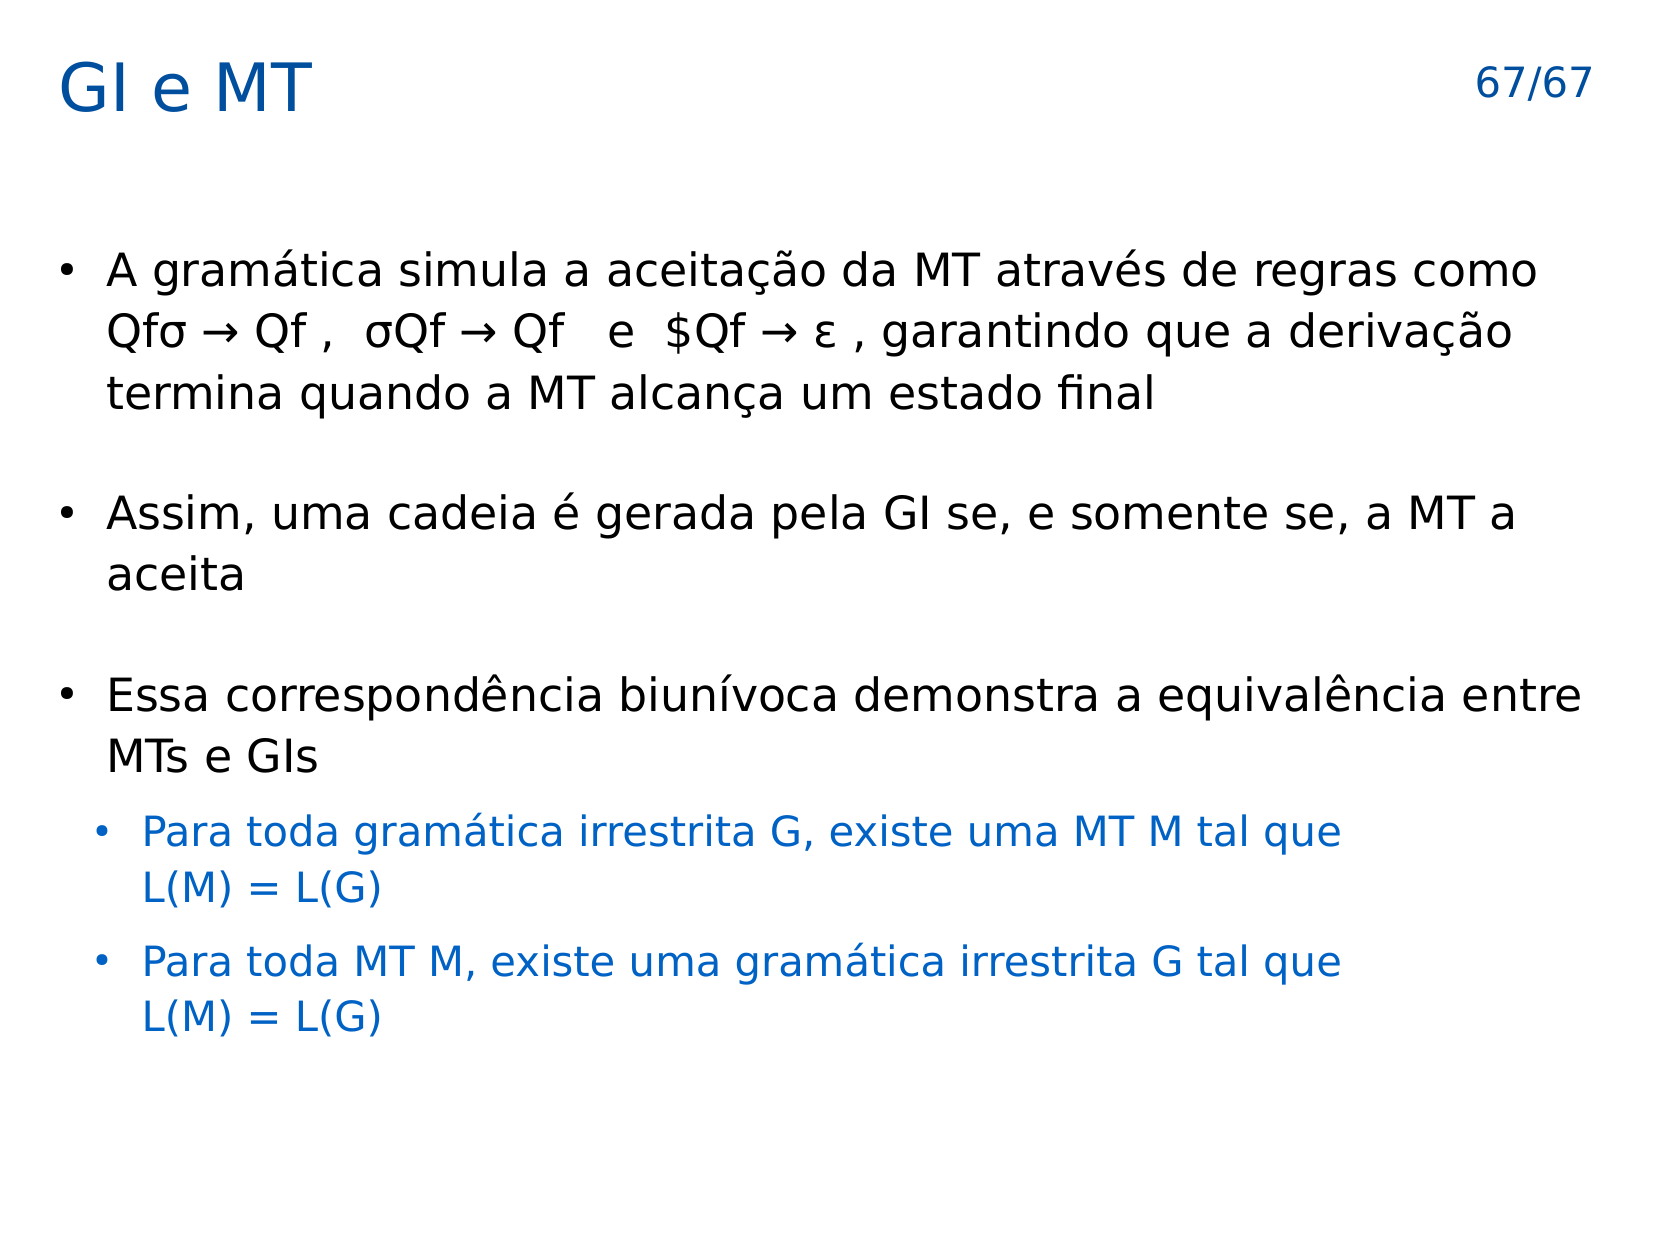

# GI e MT
67
A gramática simula a aceitação da MT através de regras como Qfσ → Qf , σQf → Qf e $Qf → ε , garantindo que a derivação termina quando a MT alcança um estado final
Assim, uma cadeia é gerada pela GI se, e somente se, a MT a aceita
Essa correspondência biunívoca demonstra a equivalência entre MTs e GIs
Para toda gramática irrestrita G, existe uma MT M tal que
L(M) = L(G)
Para toda MT M, existe uma gramática irrestrita G tal que
L(M) = L(G)